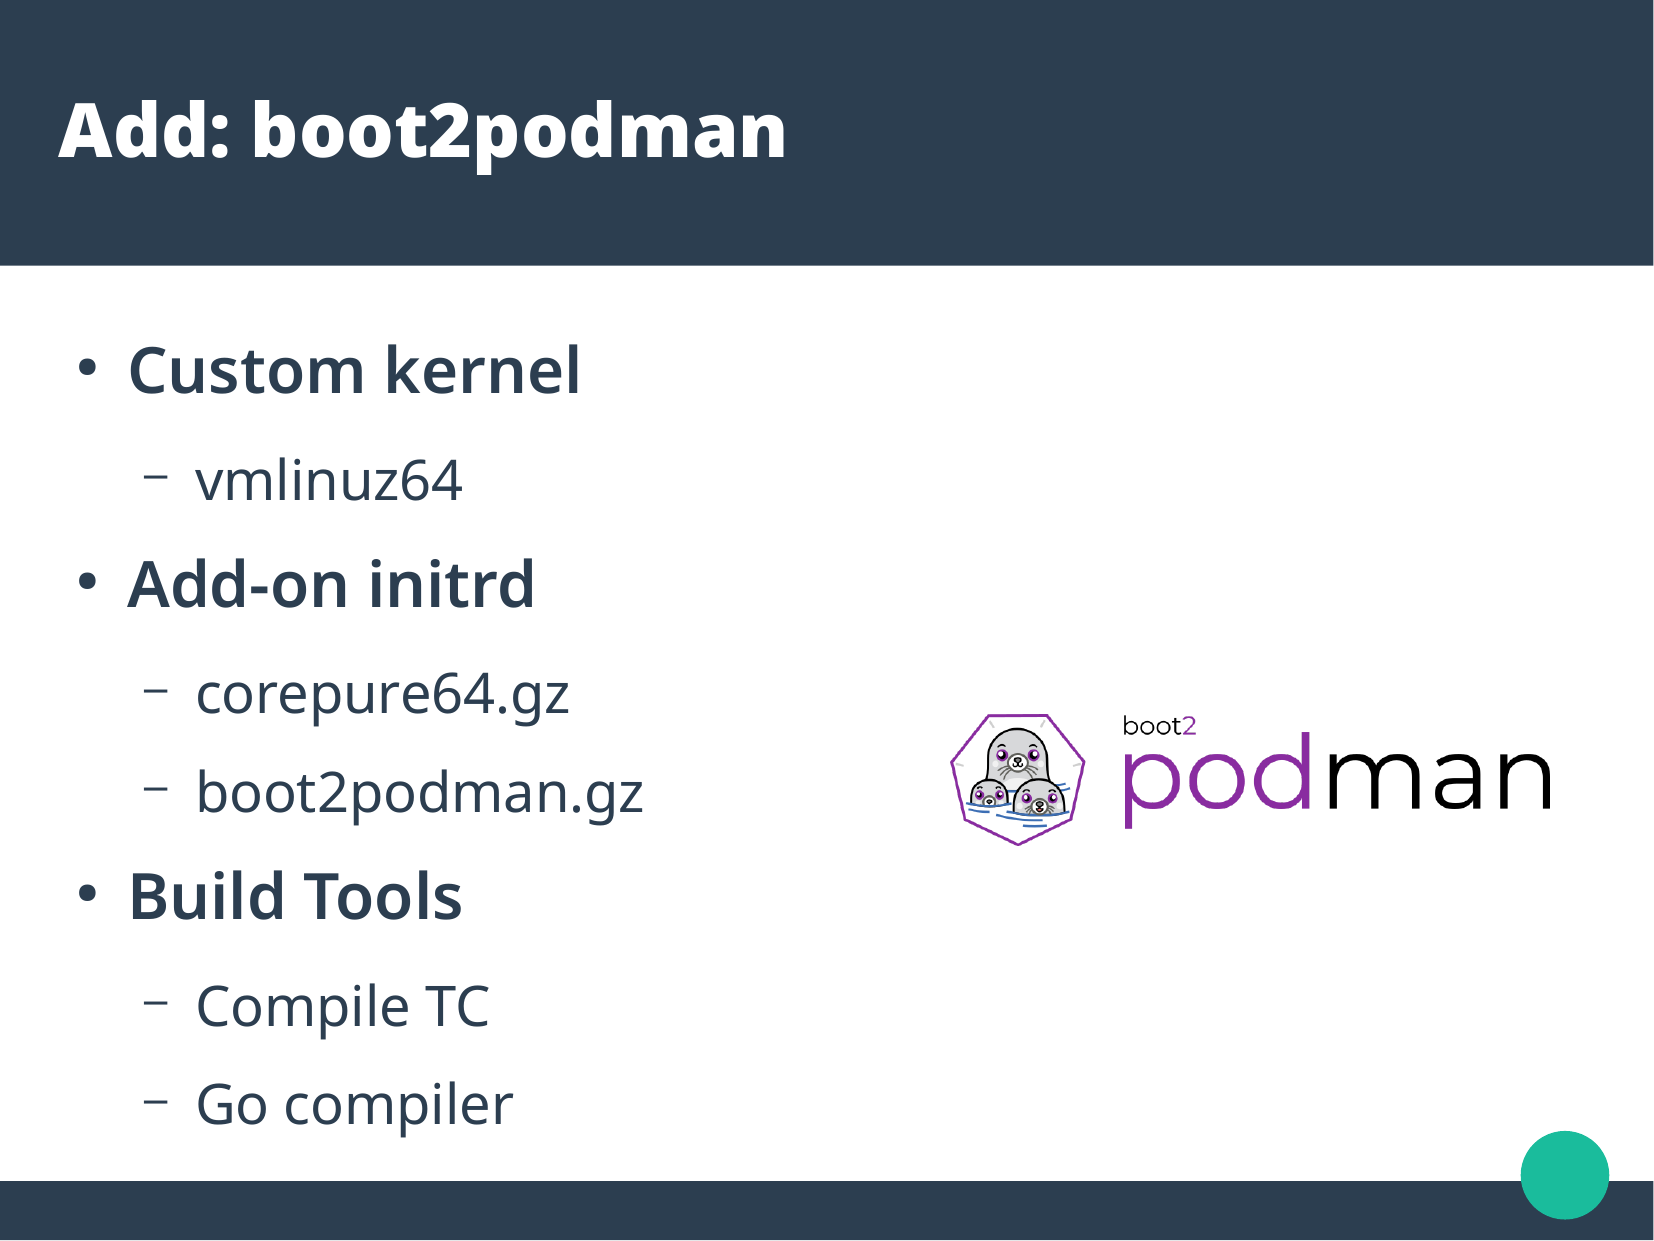

# Add: boot2podman
Custom kernel
vmlinuz64
Add-on initrd
corepure64.gz
boot2podman.gz
Build Tools
Compile TC
Go compiler